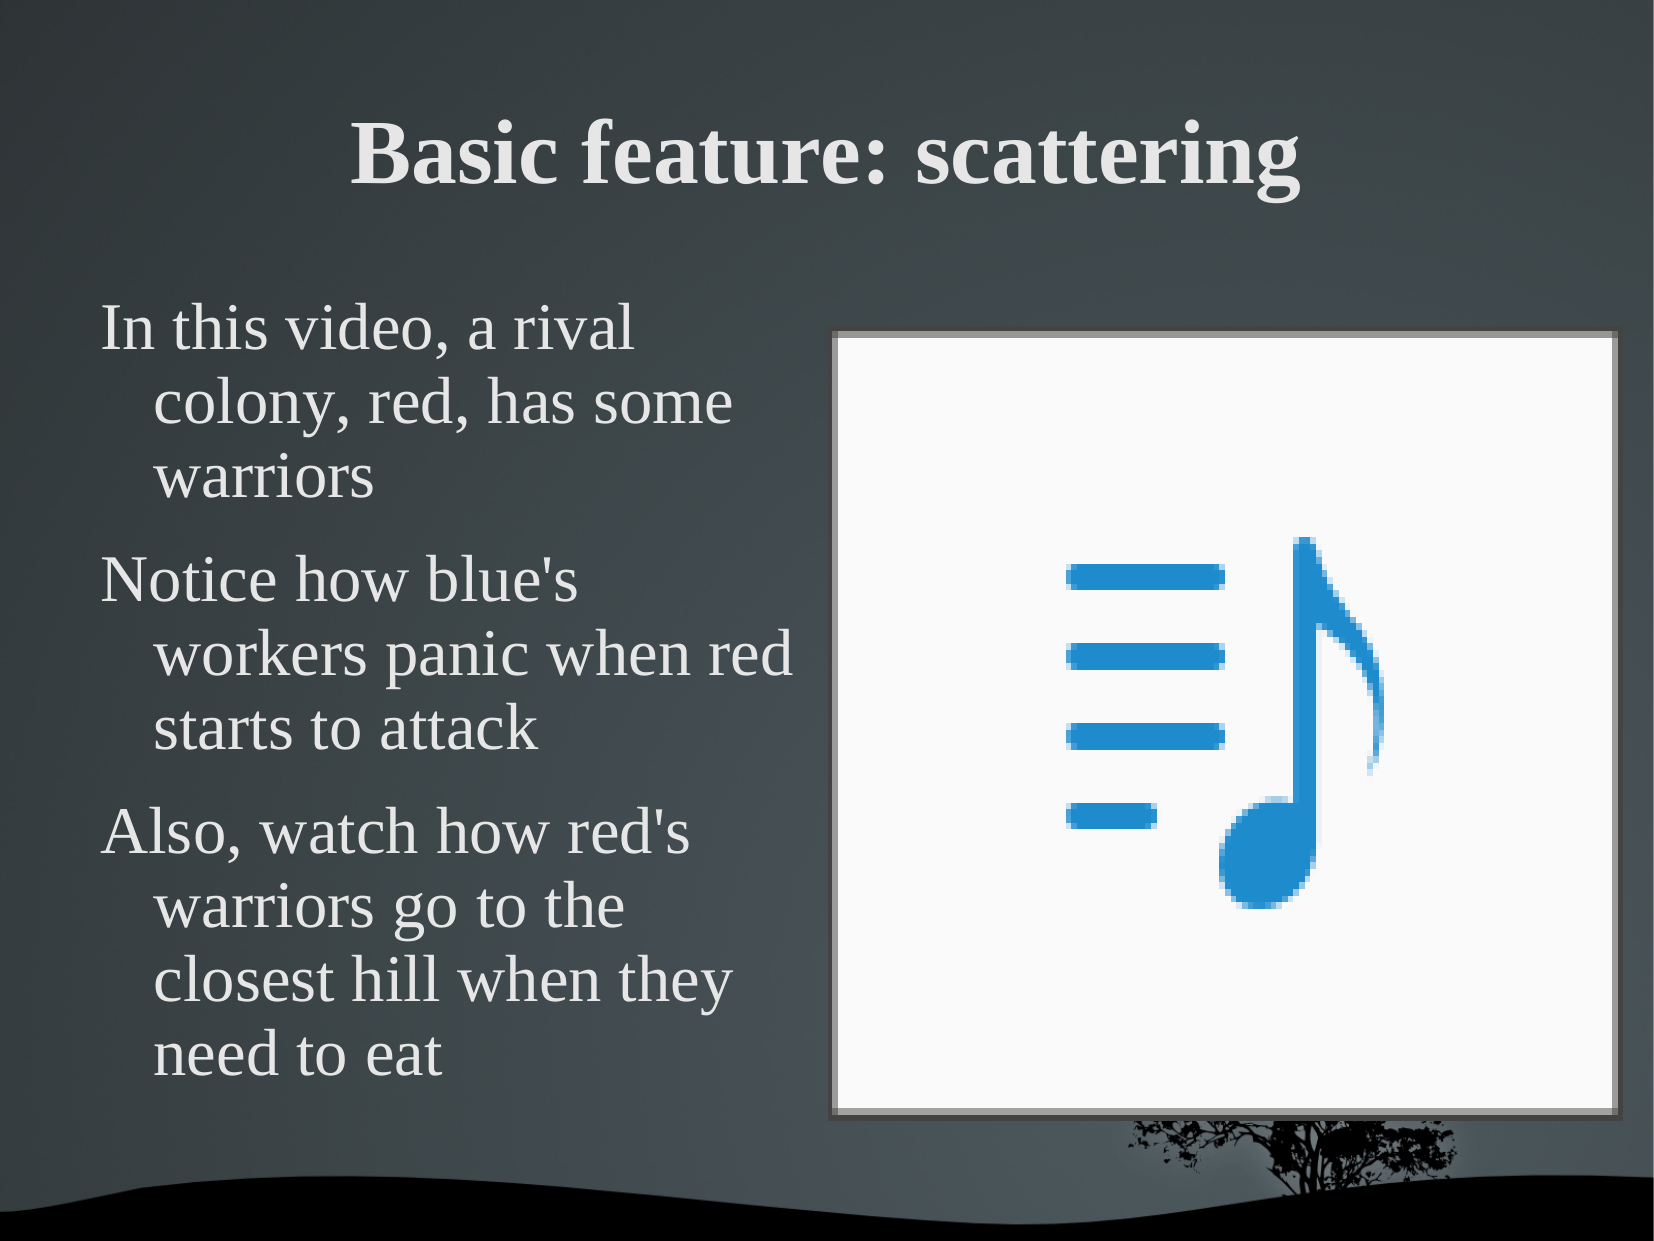

# Basic feature: scattering
In this video, a rival colony, red, has some warriors
Notice how blue's workers panic when red starts to attack
Also, watch how red's warriors go to the closest hill when they need to eat